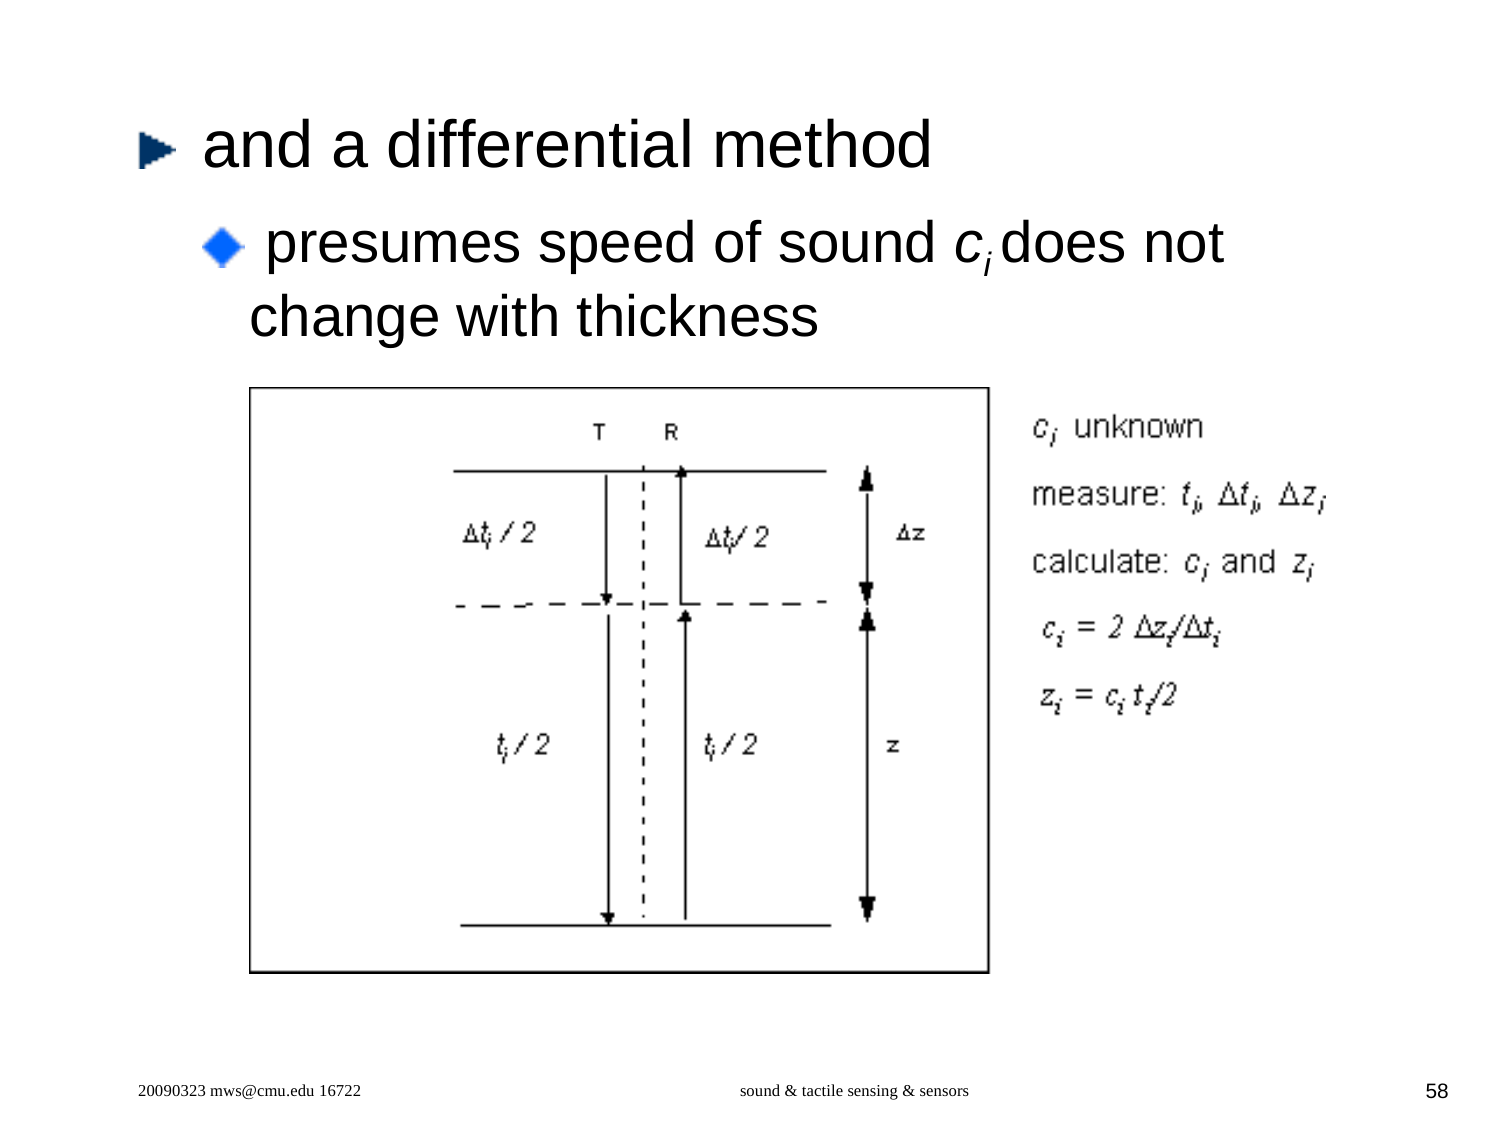

# and a differential method
 presumes speed of sound ci does not change with thickness
58
20090323 mws@cmu.edu 16722
sound & tactile sensing & sensors